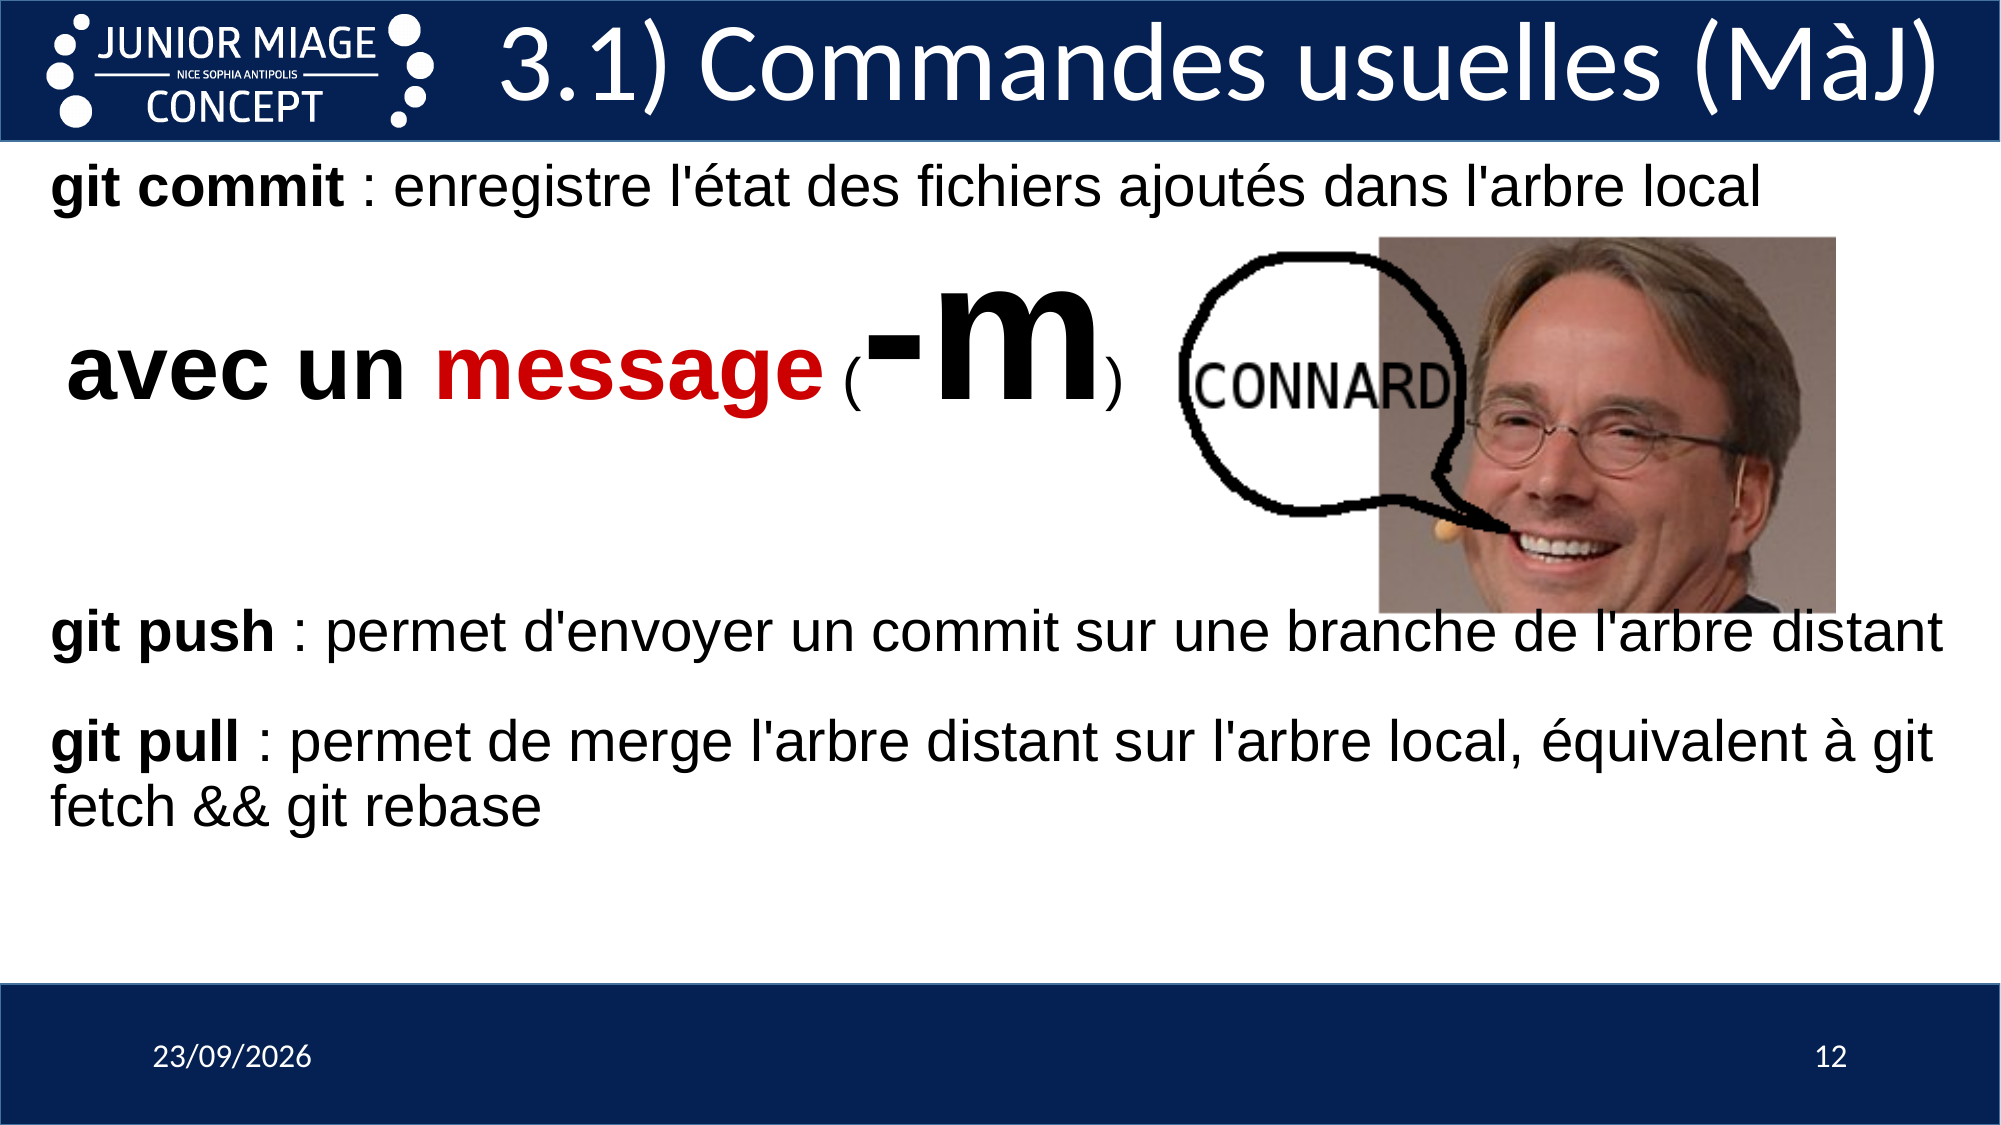

3.1) Commandes usuelles (MàJ)
git commit : enregistre l'état des fichiers ajoutés dans l'arbre local
 avec un message (-m)
git push : permet d'envoyer un commit sur une branche de l'arbre distant
git pull : permet de merge l'arbre distant sur l'arbre local, équivalent à git fetch && git rebase
#